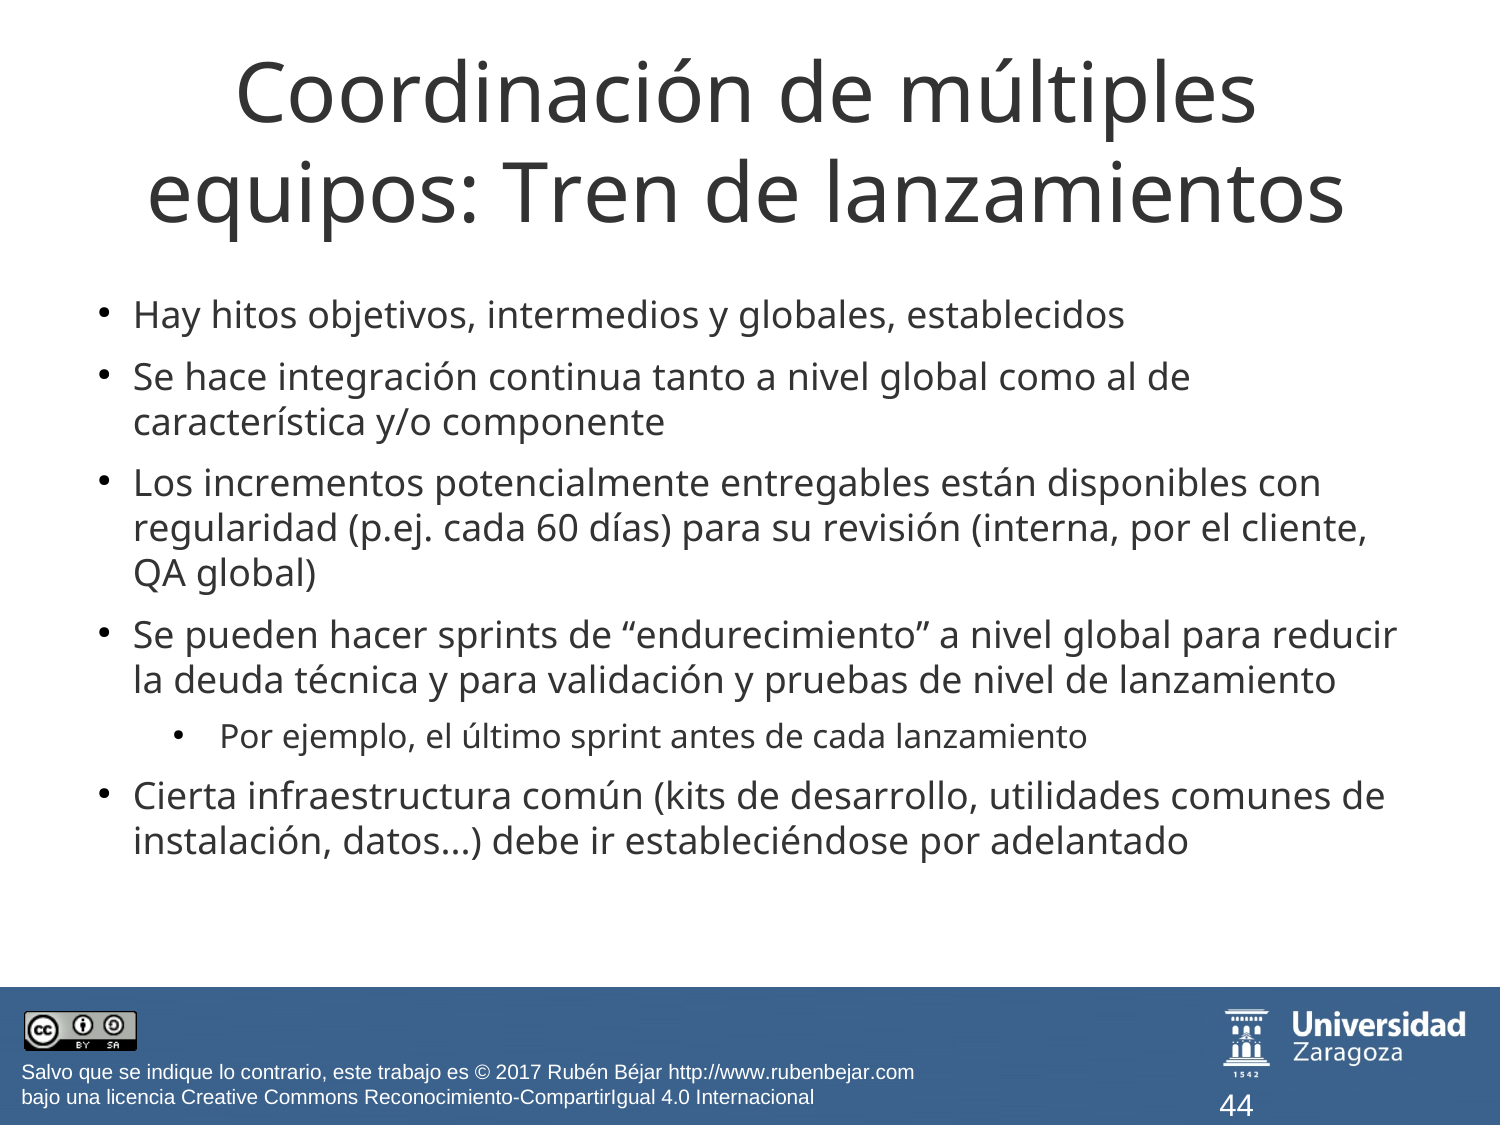

# Coordinación de múltiples equipos: Tren de lanzamientos
Hay hitos objetivos, intermedios y globales, establecidos
Se hace integración continua tanto a nivel global como al de característica y/o componente
Los incrementos potencialmente entregables están disponibles con regularidad (p.ej. cada 60 días) para su revisión (interna, por el cliente, QA global)
Se pueden hacer sprints de “endurecimiento” a nivel global para reducir la deuda técnica y para validación y pruebas de nivel de lanzamiento
Por ejemplo, el último sprint antes de cada lanzamiento
Cierta infraestructura común (kits de desarrollo, utilidades comunes de instalación, datos...) debe ir estableciéndose por adelantado